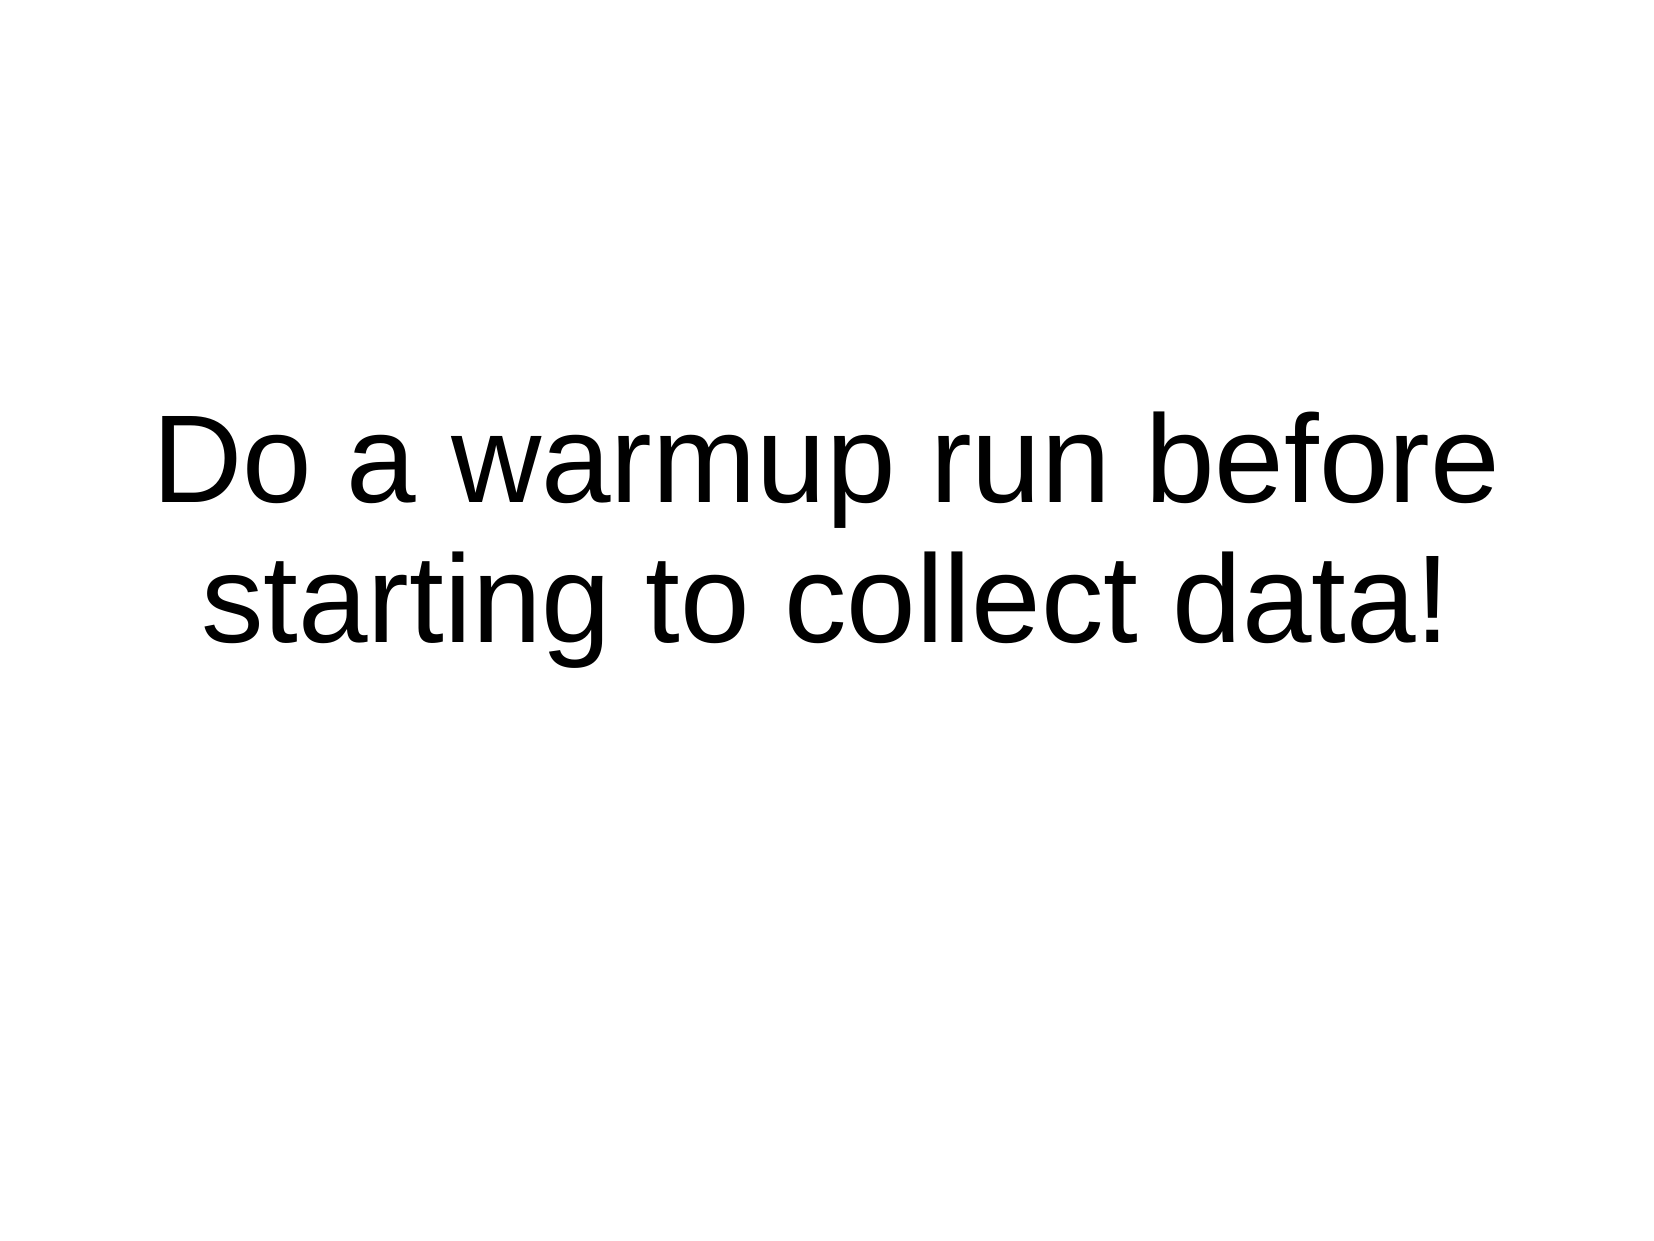

# Do a warmup run before starting to collect data!